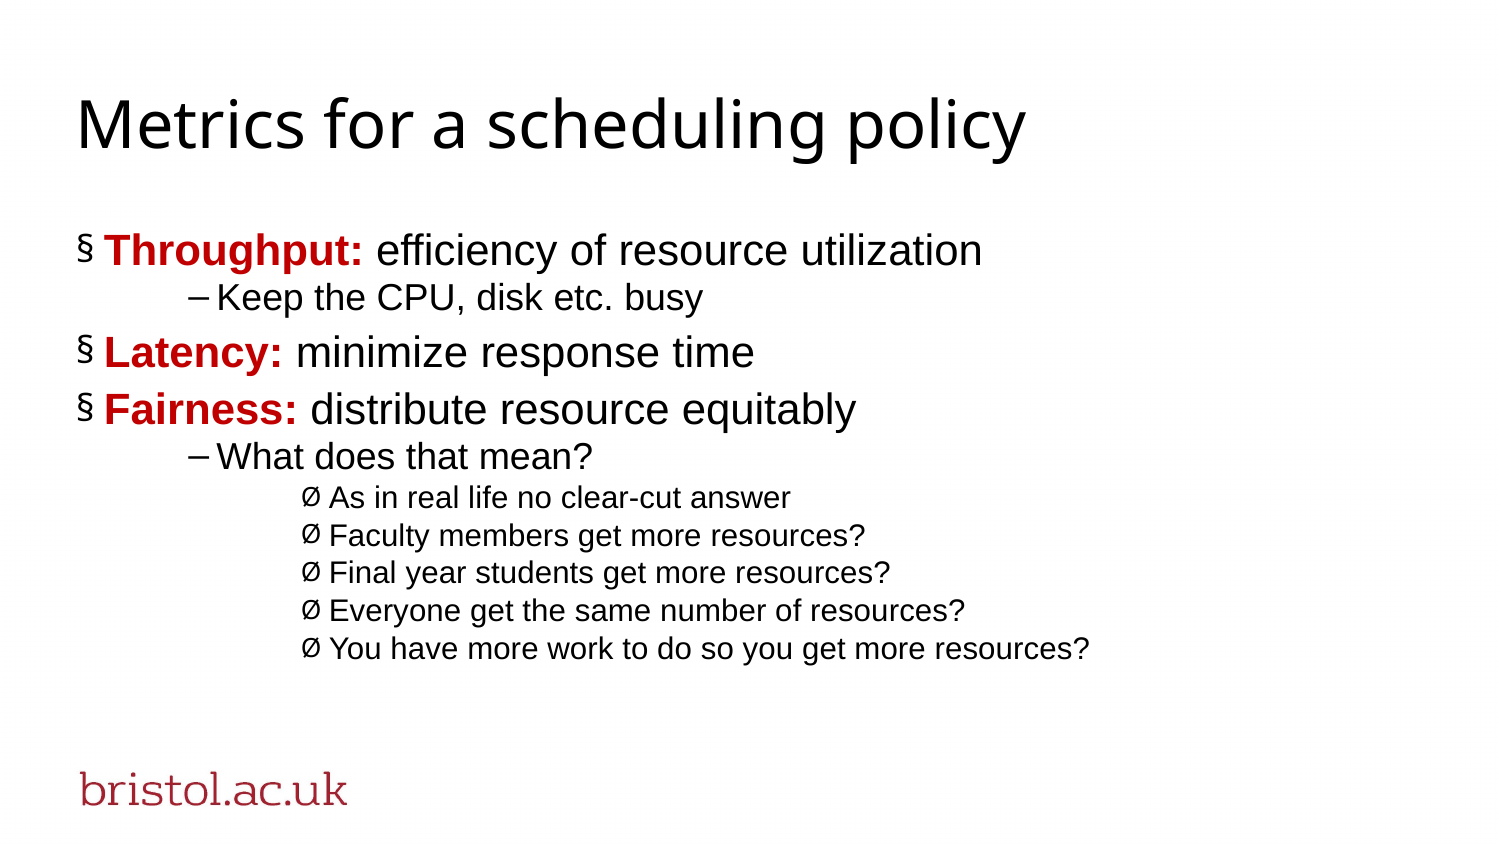

# Metrics for a scheduling policy
Throughput: efficiency of resource utilization
Keep the CPU, disk etc. busy
Latency: minimize response time
Fairness: distribute resource equitably
What does that mean?
As in real life no clear-cut answer
Faculty members get more resources?
Final year students get more resources?
Everyone get the same number of resources?
You have more work to do so you get more resources?